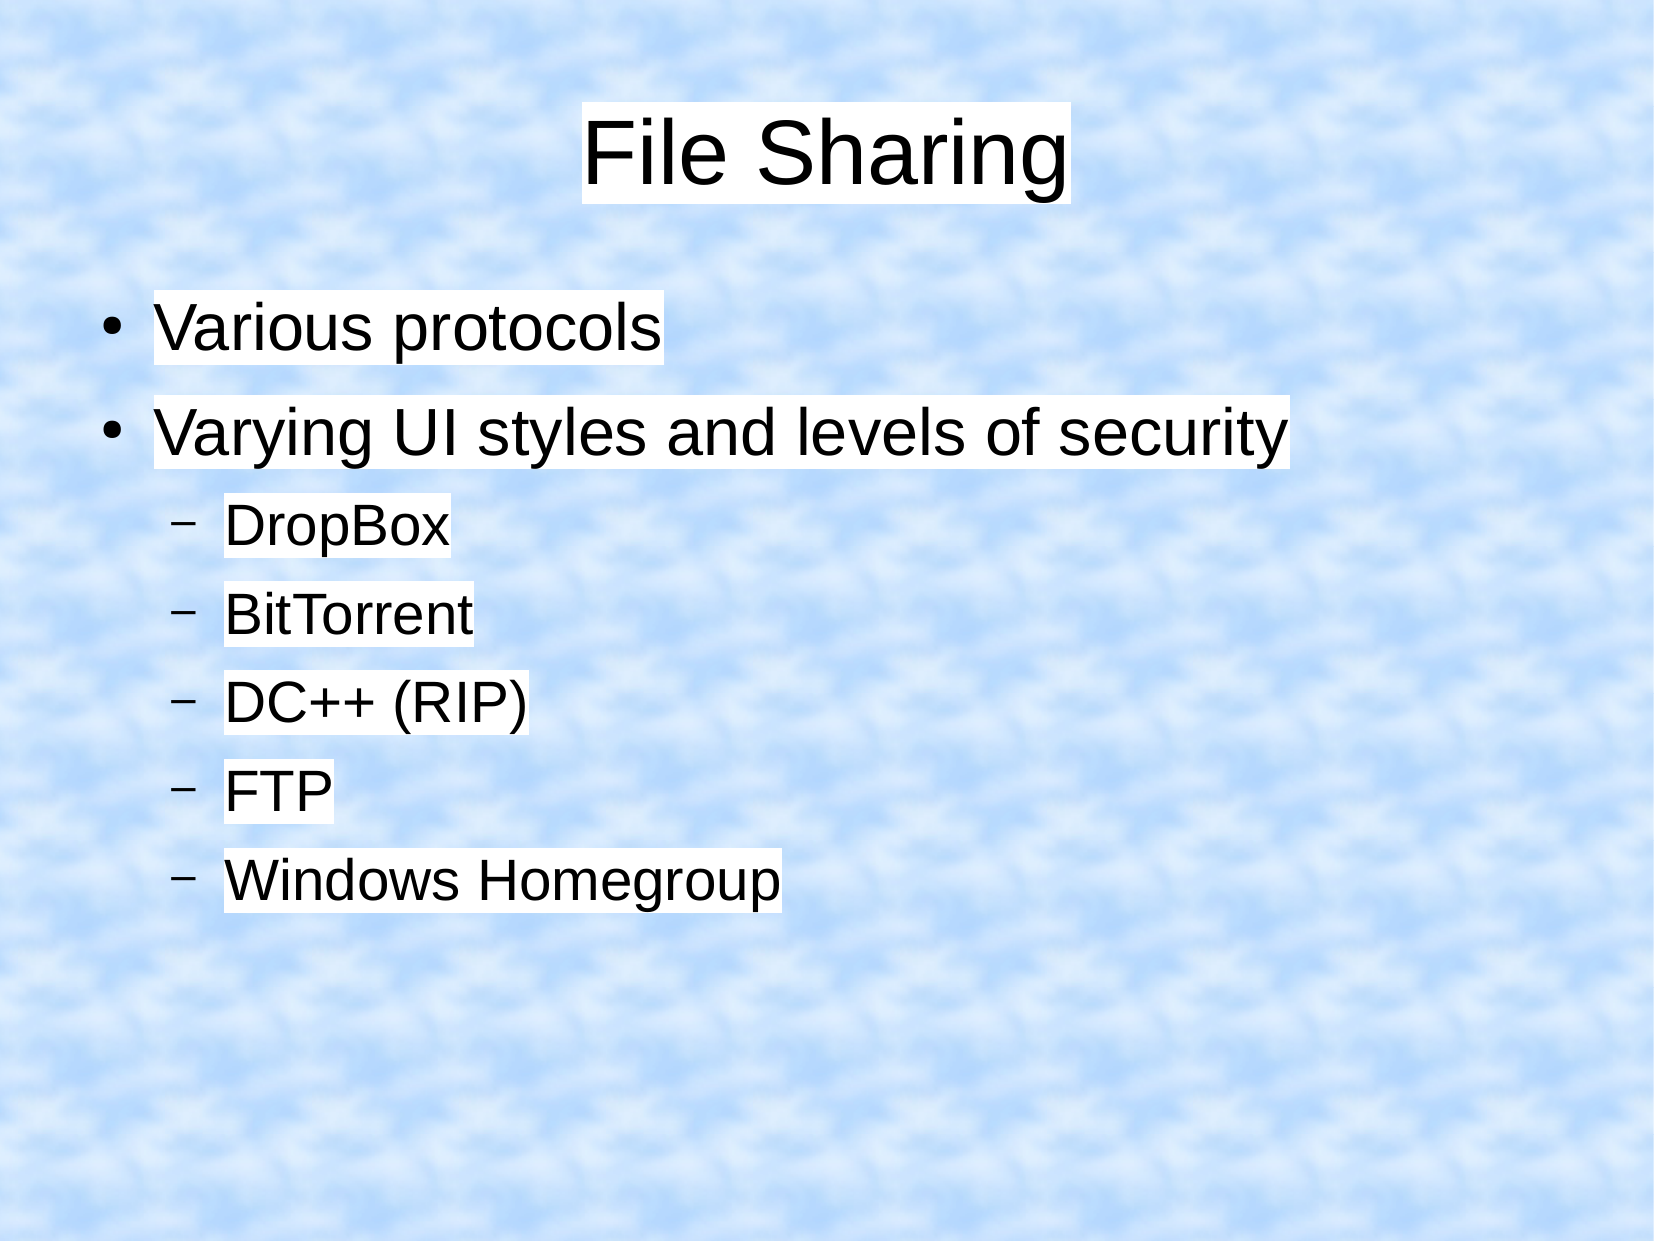

# File Sharing
Various protocols
Varying UI styles and levels of security
DropBox
BitTorrent
DC++ (RIP)
FTP
Windows Homegroup